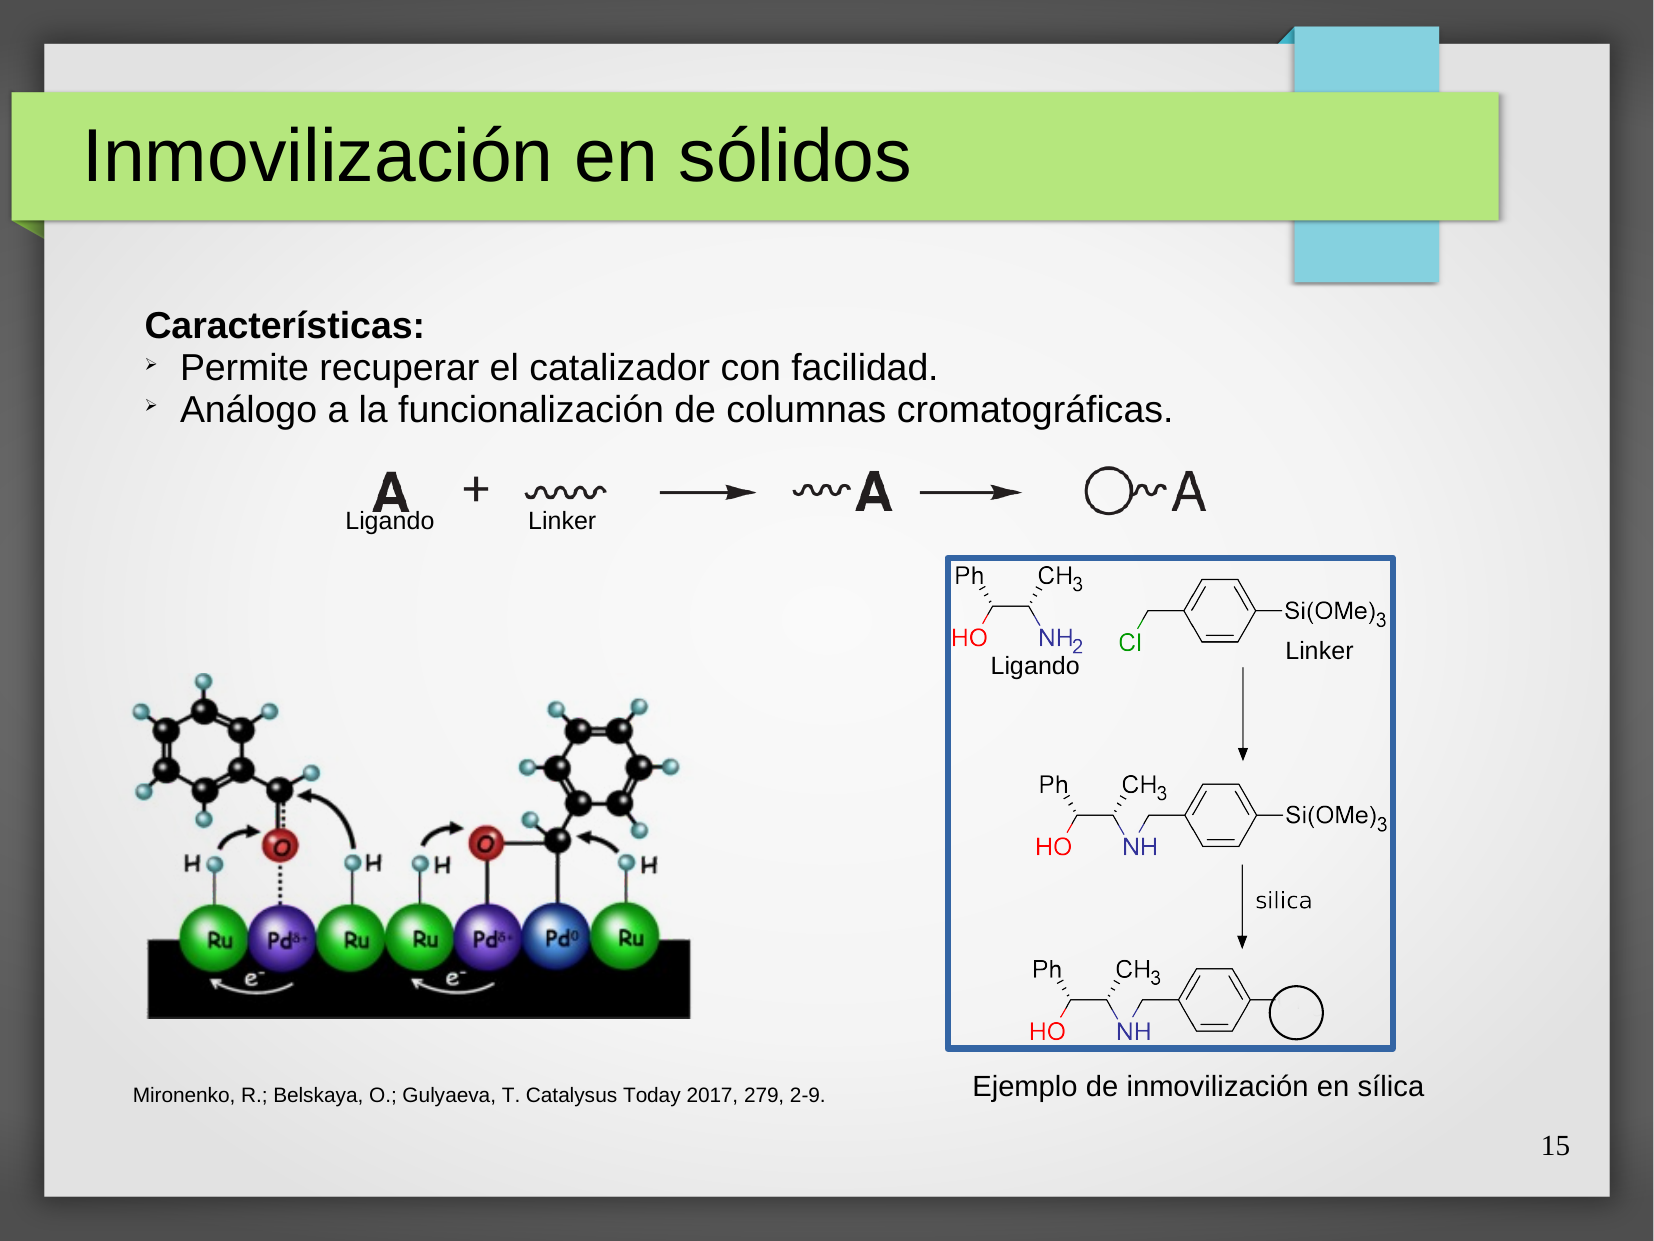

# Inmovilización en sólidos
Características:
Permite recuperar el catalizador con facilidad.
Análogo a la funcionalización de columnas cromatográficas.
Ligando
Linker
Linker
Ligando
Ejemplo de inmovilización en sílica
Mironenko, R.; Belskaya, O.; Gulyaeva, T. Catalysus Today 2017, 279, 2-9.
15